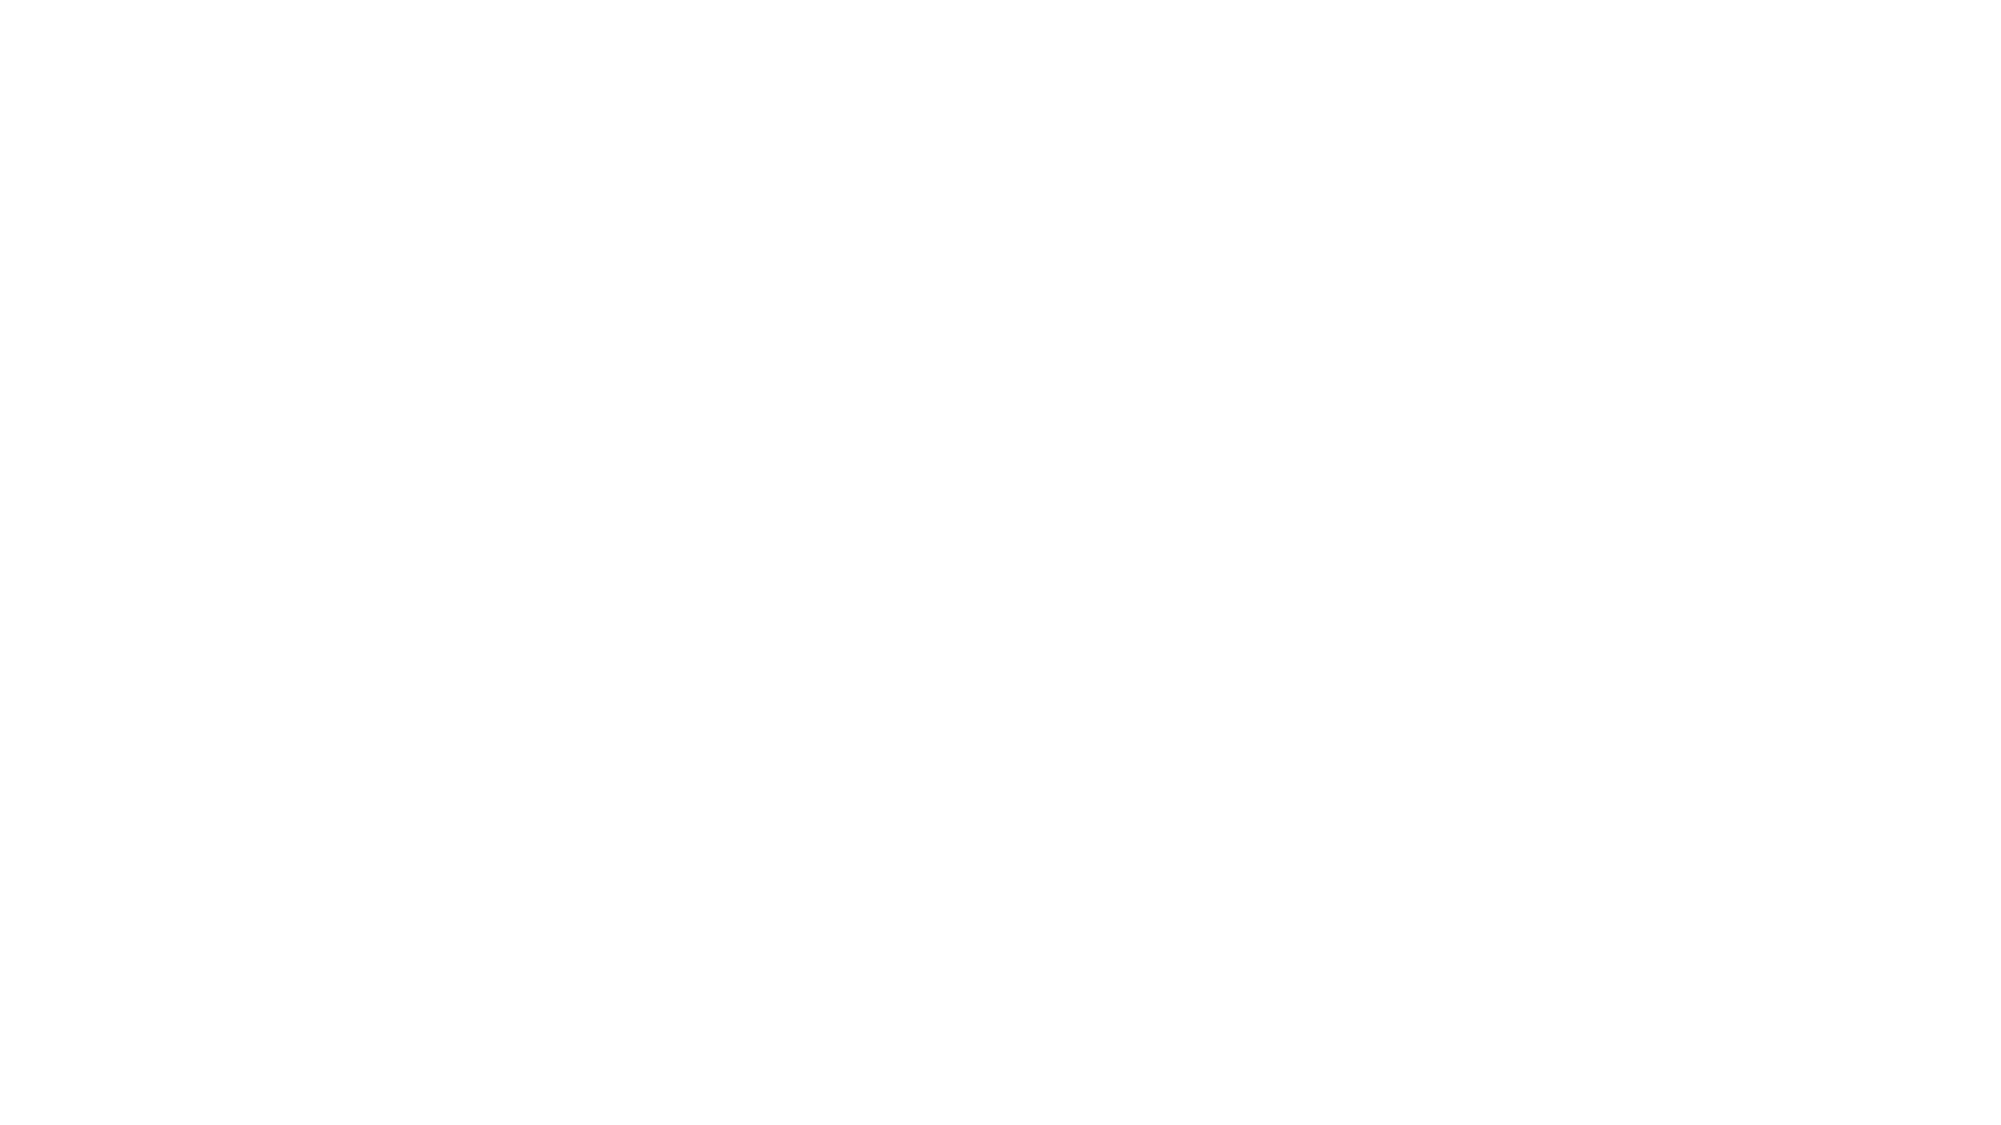

# Linköping university
Instead of LiU's profile colors, you can use an image as a background on the home page. Here are some examples that you can use or customize.